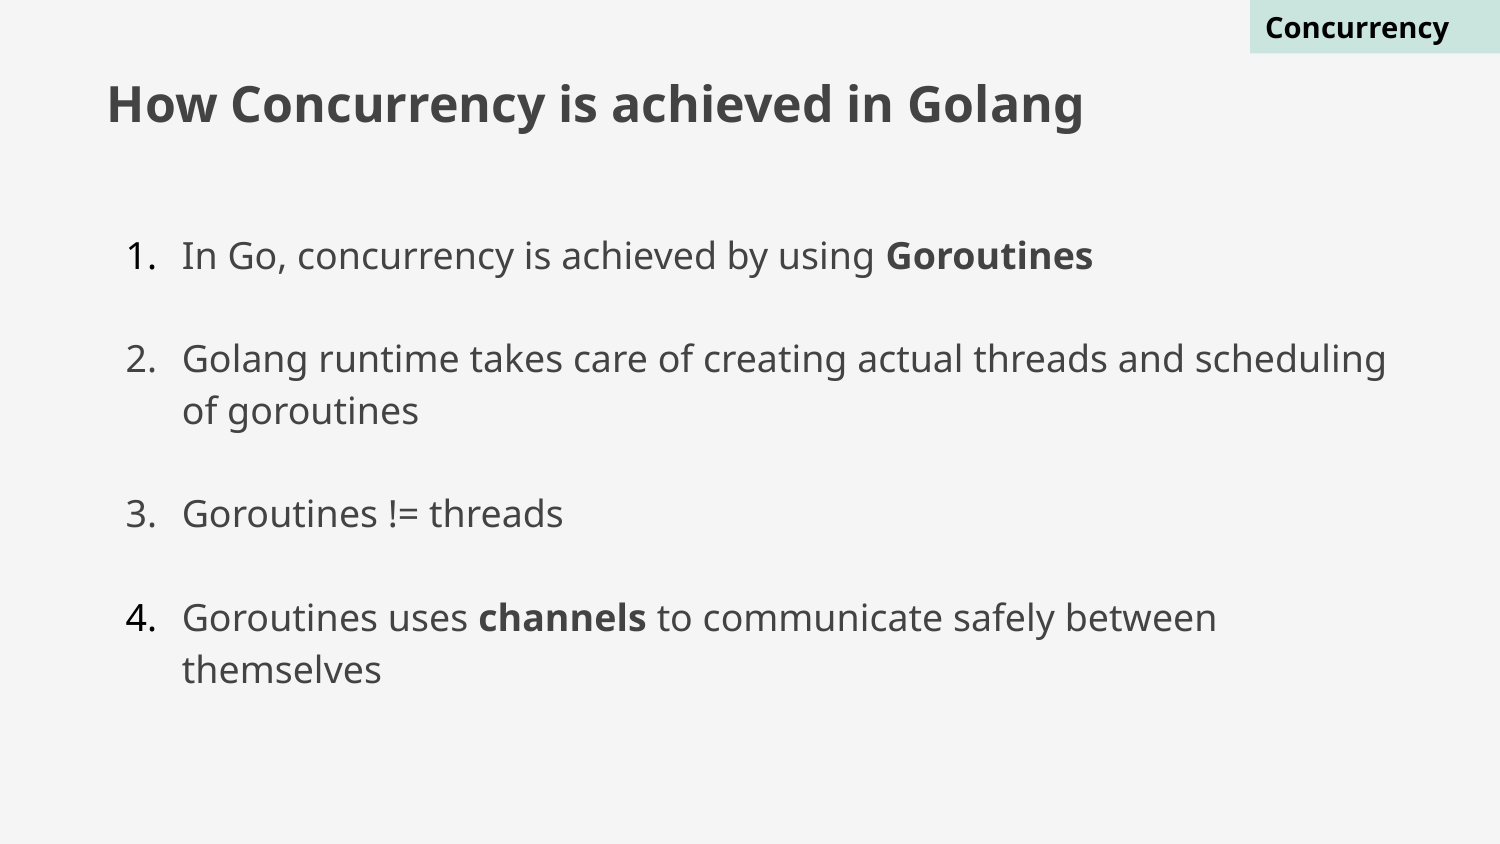

Concurrency
How Concurrency is achieved in Golang
In Go, concurrency is achieved by using Goroutines
Golang runtime takes care of creating actual threads and scheduling of goroutines
Goroutines != threads
Goroutines uses channels to communicate safely between themselves